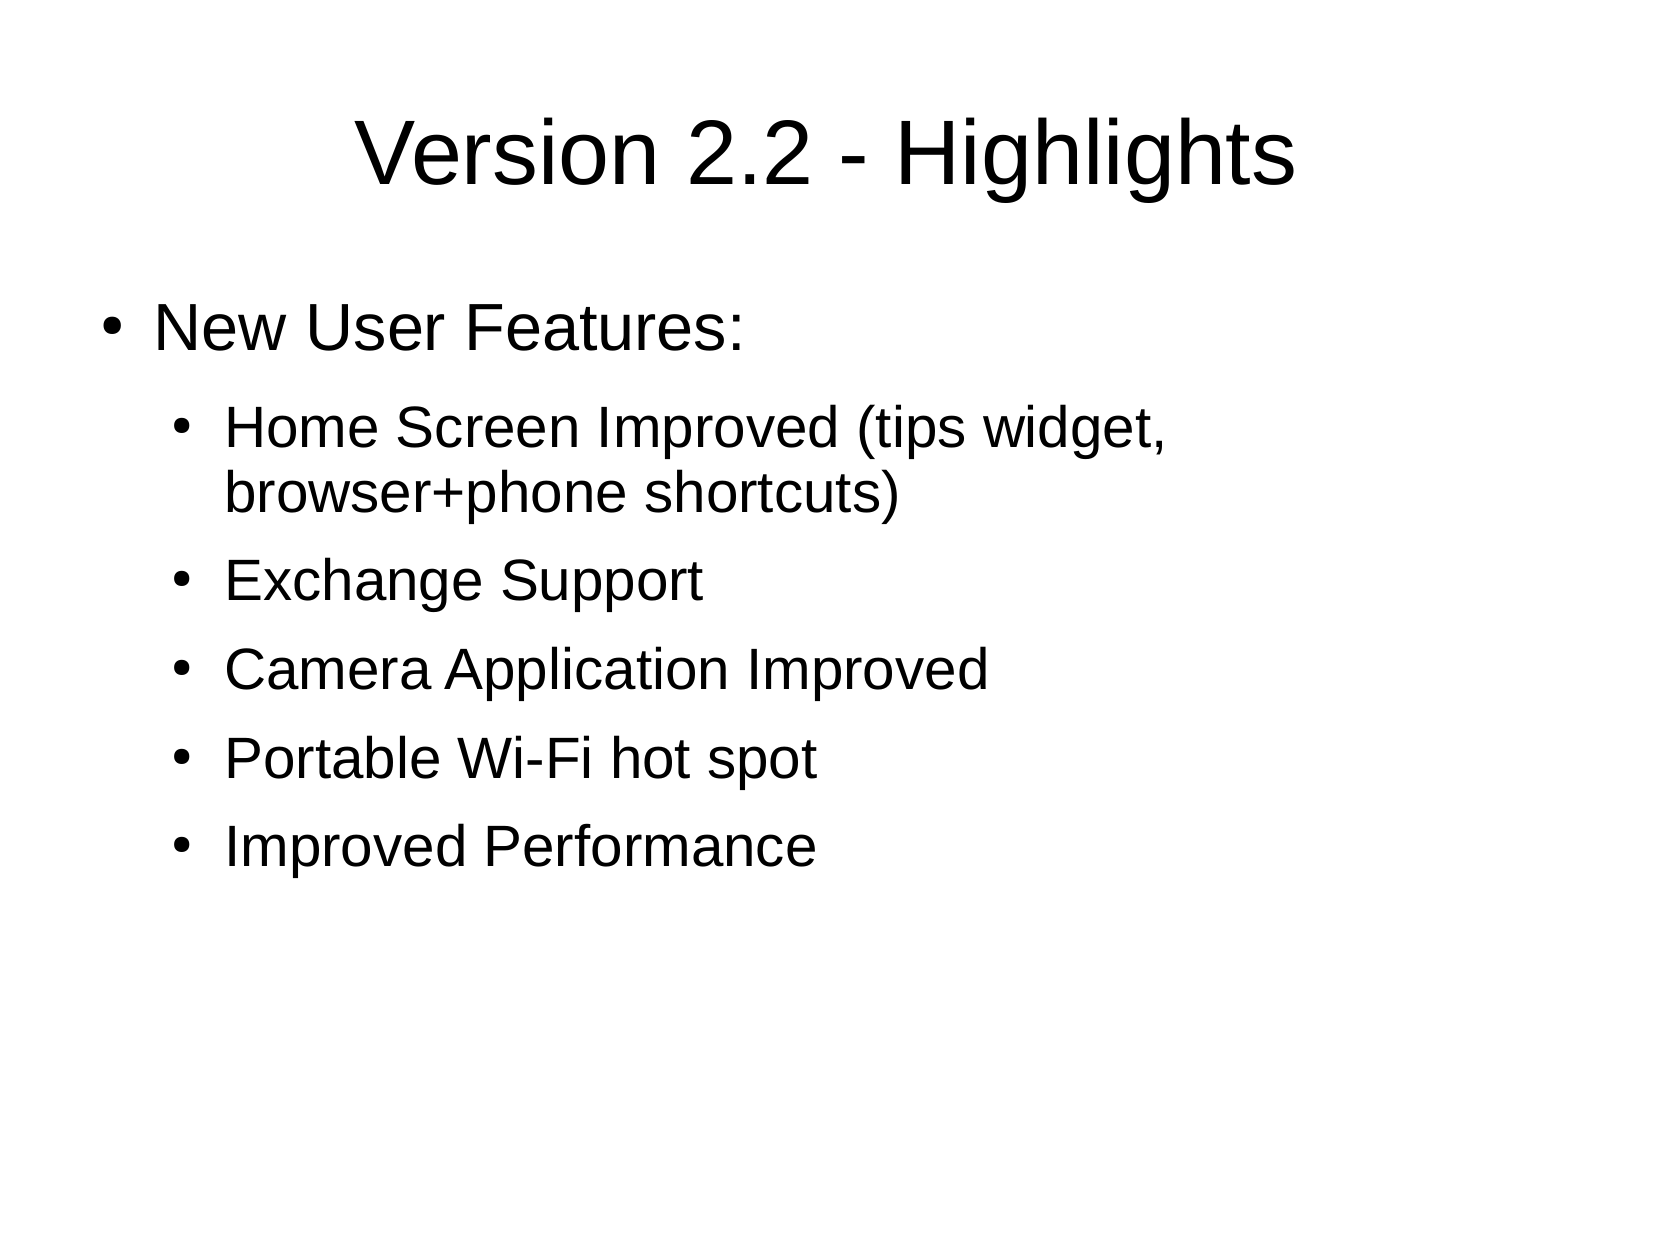

# Version 2.2 - Highlights
New User Features:
Home Screen Improved (tips widget, browser+phone shortcuts)
Exchange Support
Camera Application Improved
Portable Wi-Fi hot spot
Improved Performance